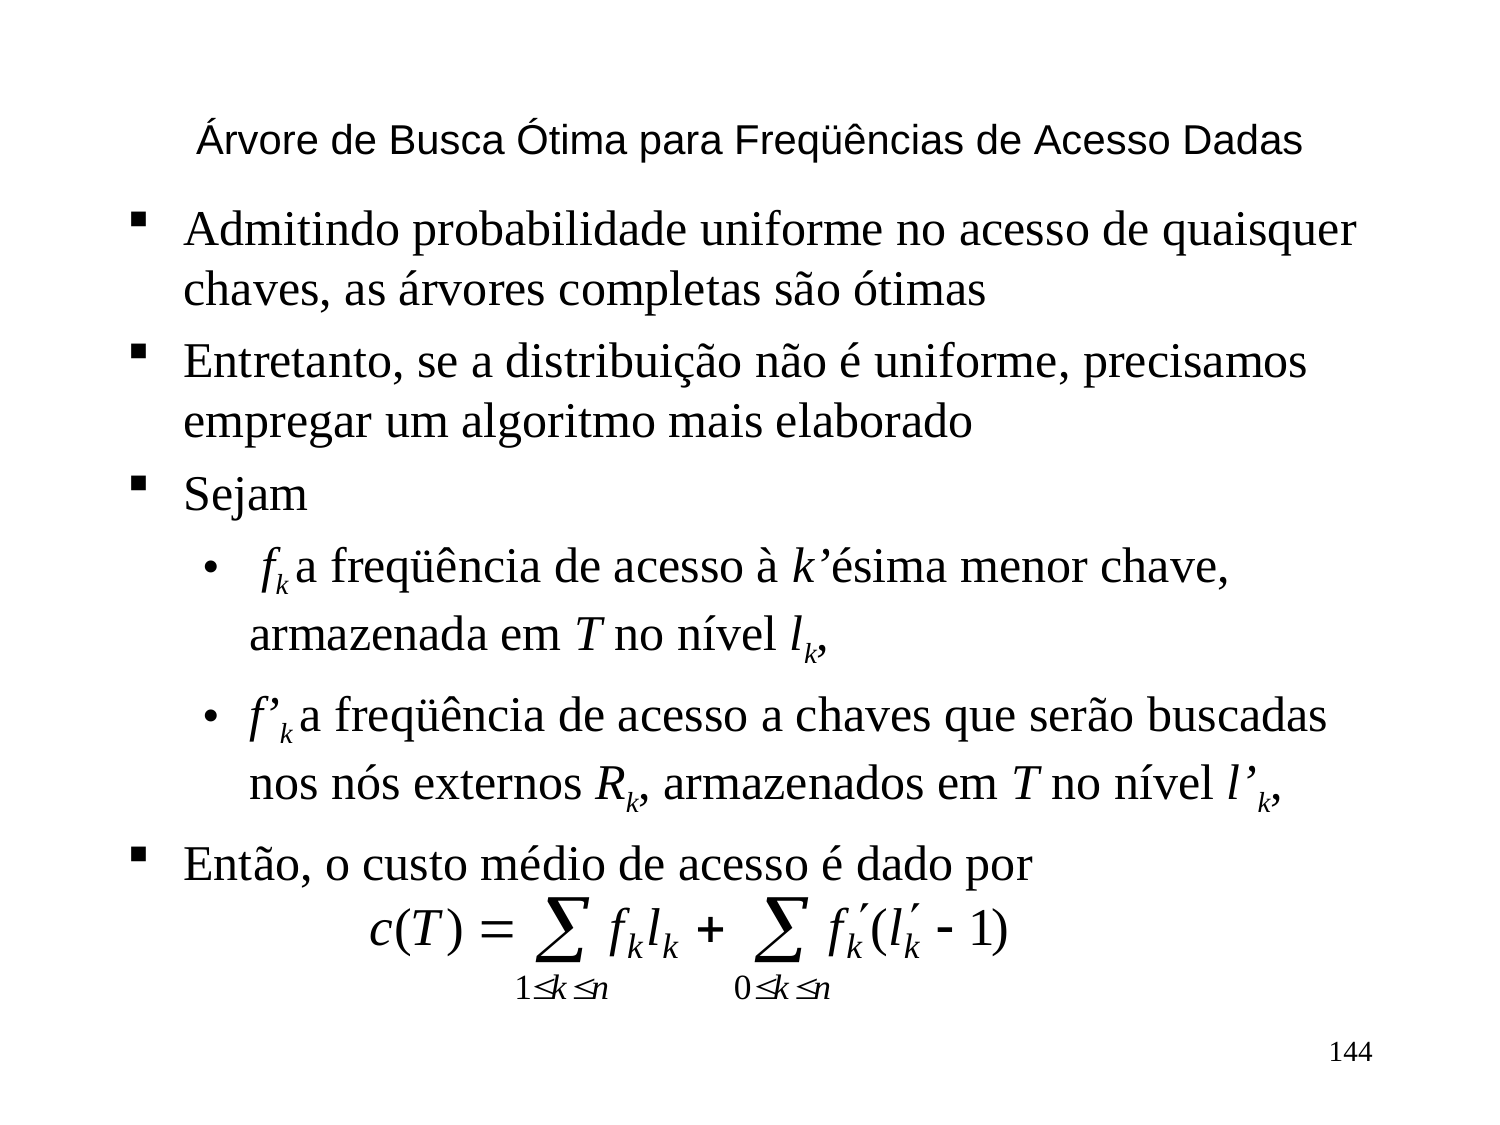

# Árvore de Busca Ótima para Freqüências de Acesso Dadas
Admitindo probabilidade uniforme no acesso de quaisquer chaves, as árvores completas são ótimas
Entretanto, se a distribuição não é uniforme, precisamos empregar um algoritmo mais elaborado
Sejam
 fk a freqüência de acesso à k’ésima menor chave, armazenada em T no nível lk,
f’k a freqüência de acesso a chaves que serão buscadas nos nós externos Rk, armazenados em T no nível l’k,
Então, o custo médio de acesso é dado por
144